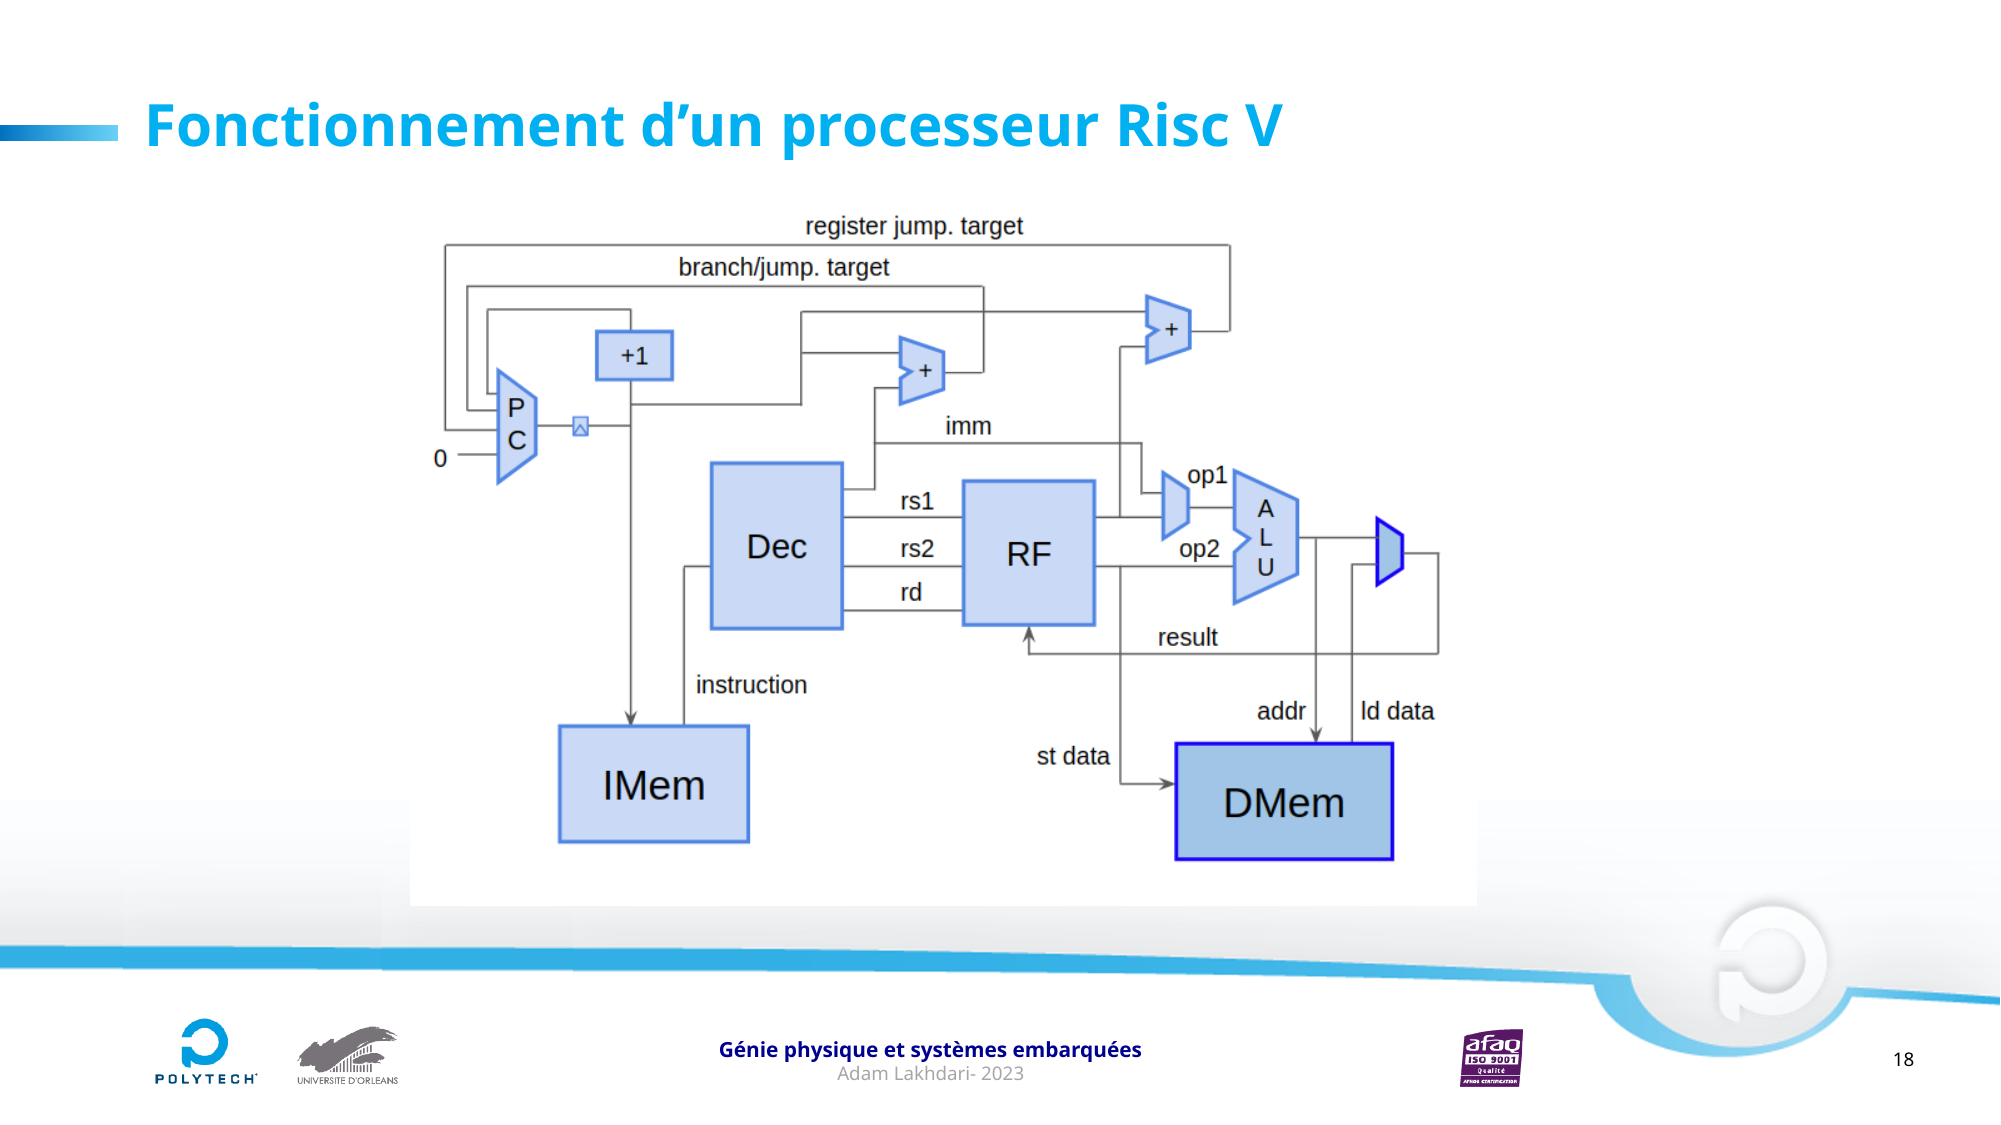

# Fonctionnement d’un processeur Risc V
Génie physique et systèmes embarquées
Adam Lakhdari- 2023
18